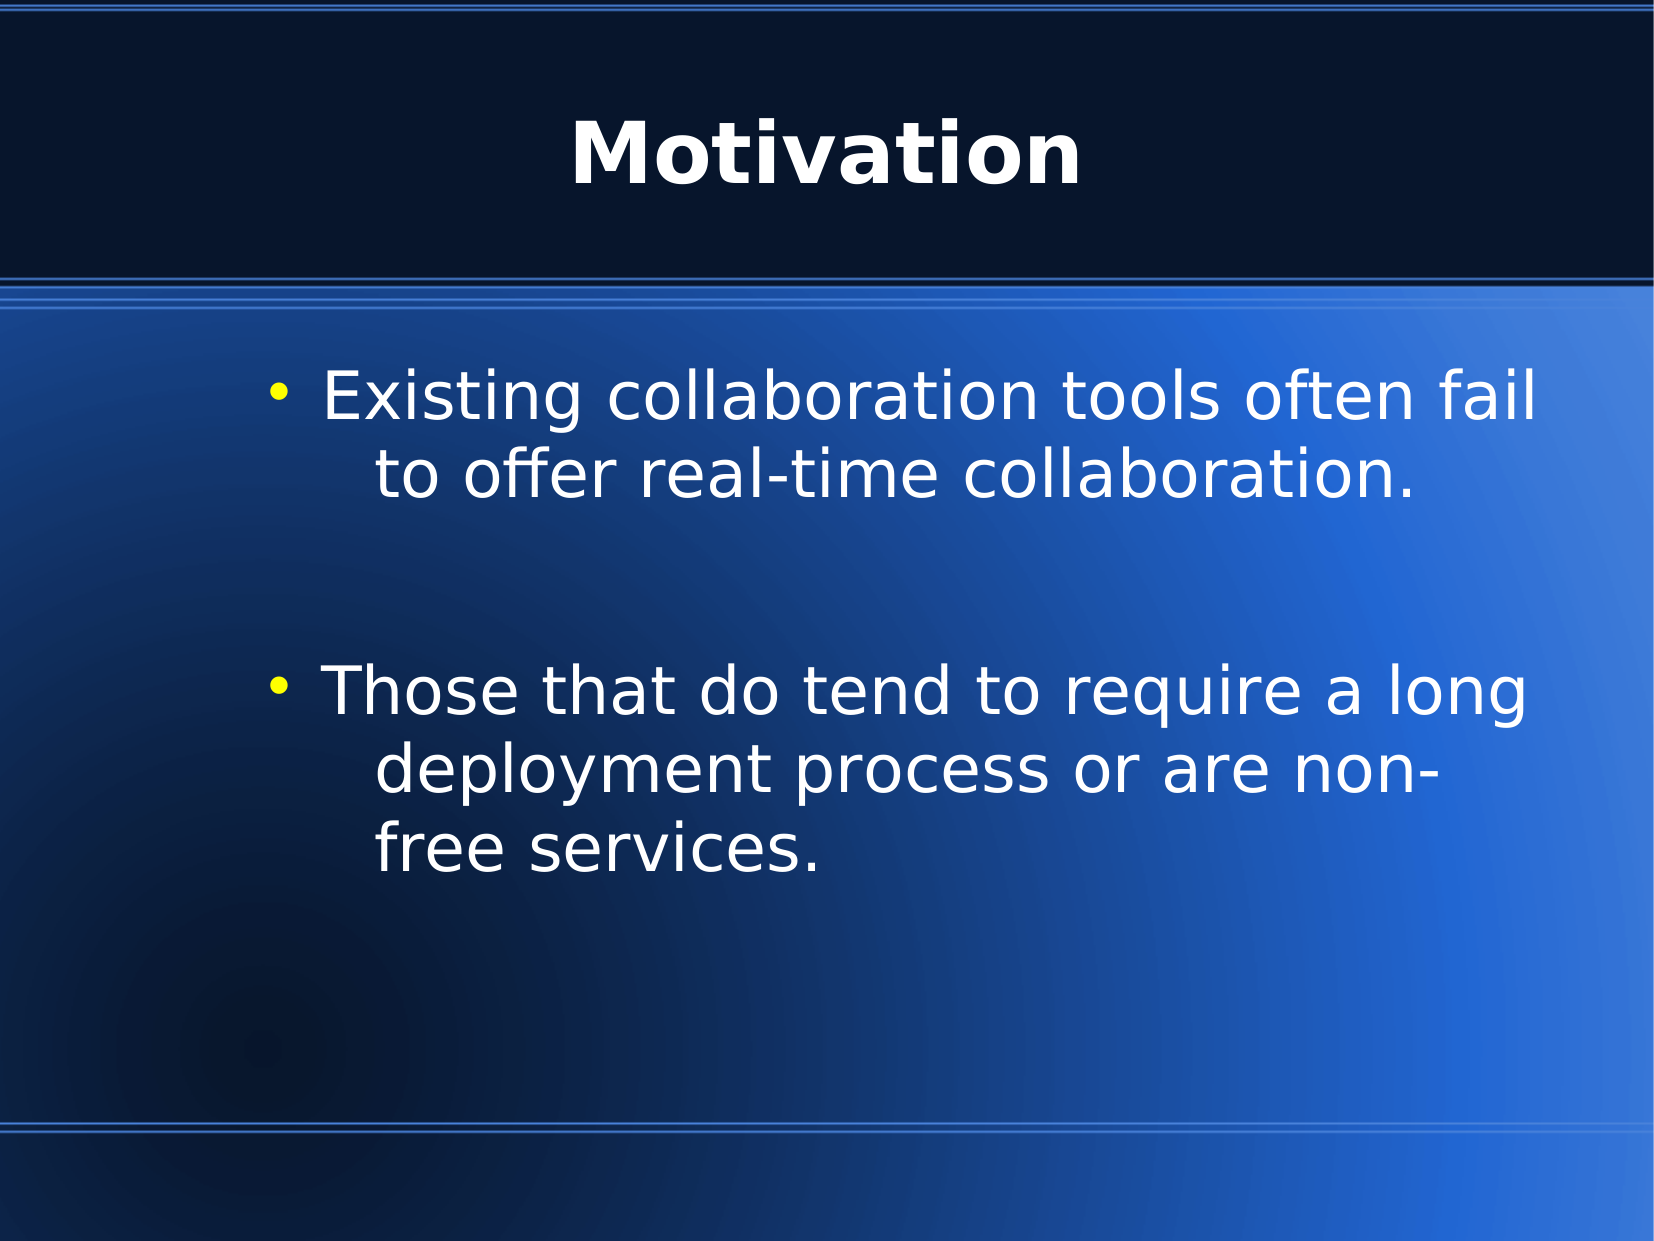

# Motivation
Existing collaboration tools often fail to offer real-time collaboration.
Those that do tend to require a long deployment process or are non-free services.